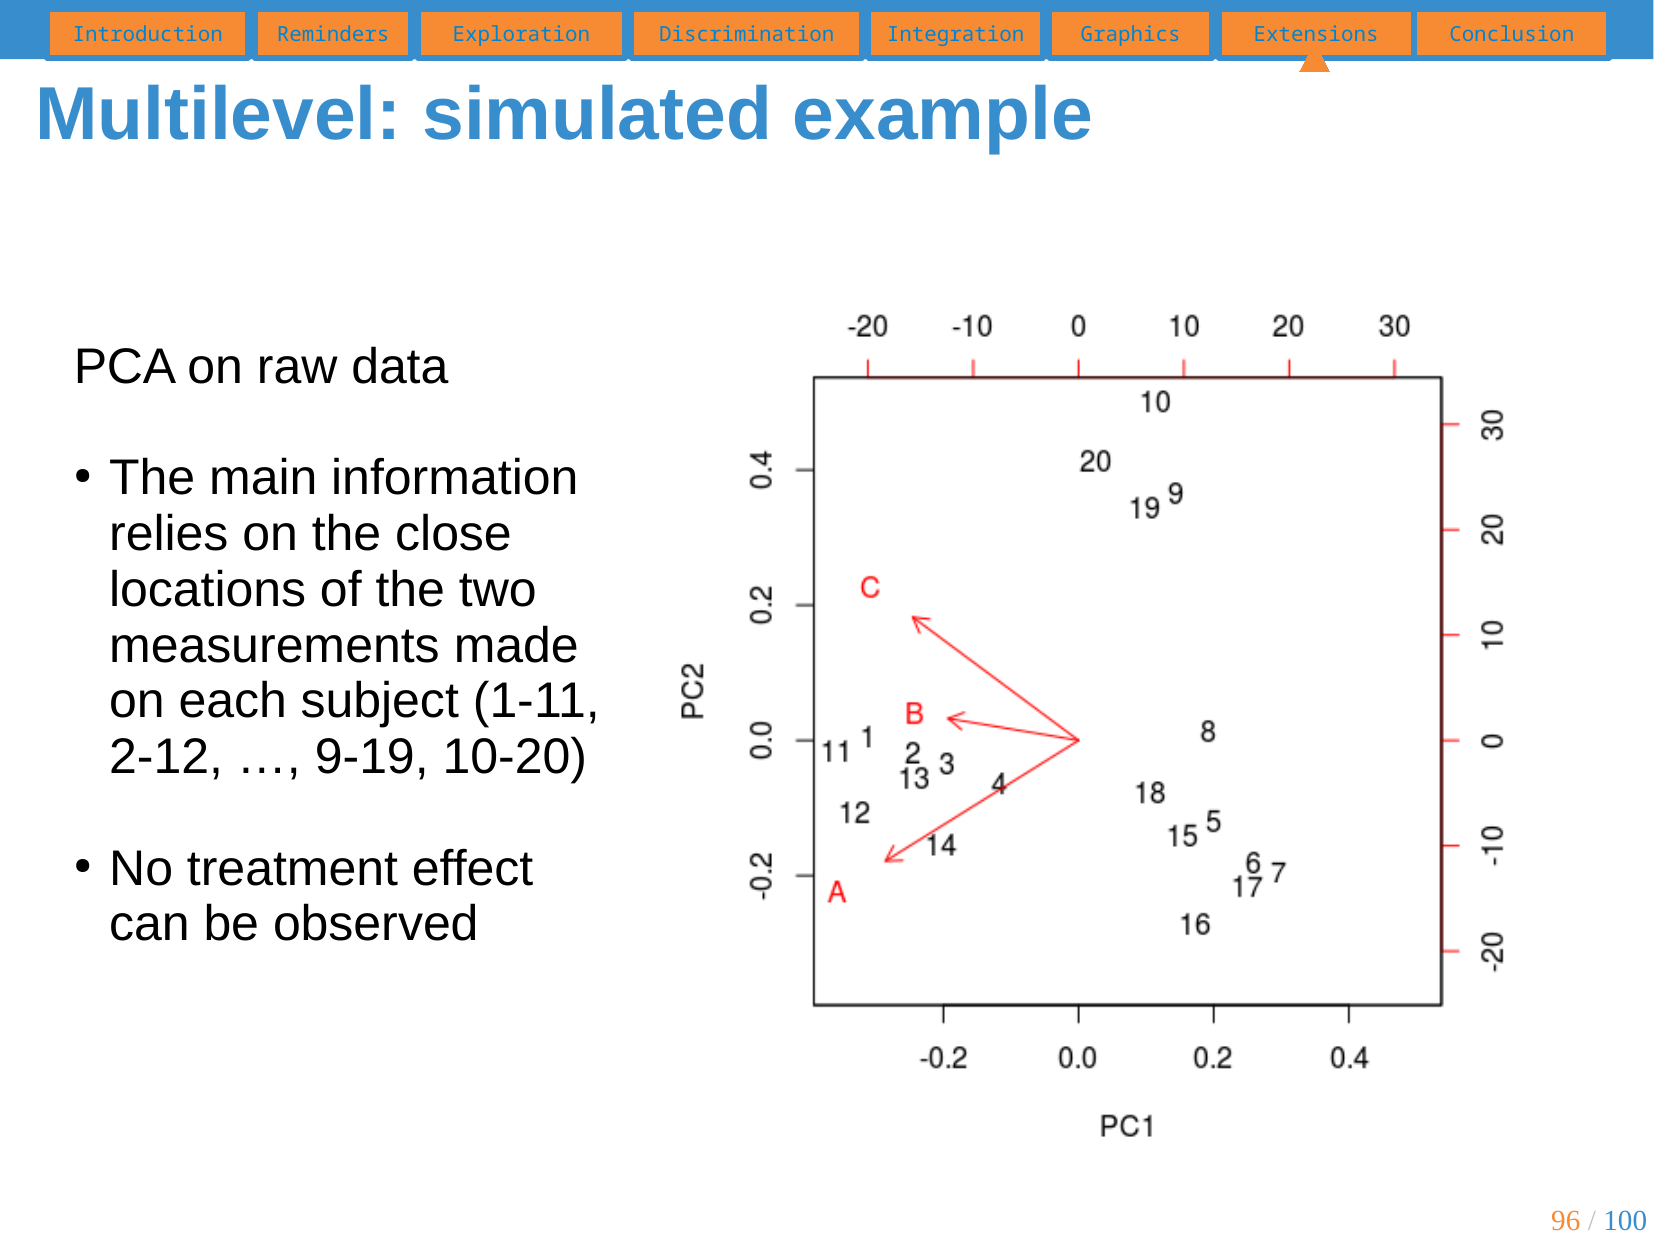

# Multilevel: simulated example
PCA on raw data
The main information relies on the close locations of the two measurements made on each subject (1-11, 2-12, …, 9-19, 10-20)
No treatment effect can be observed
96